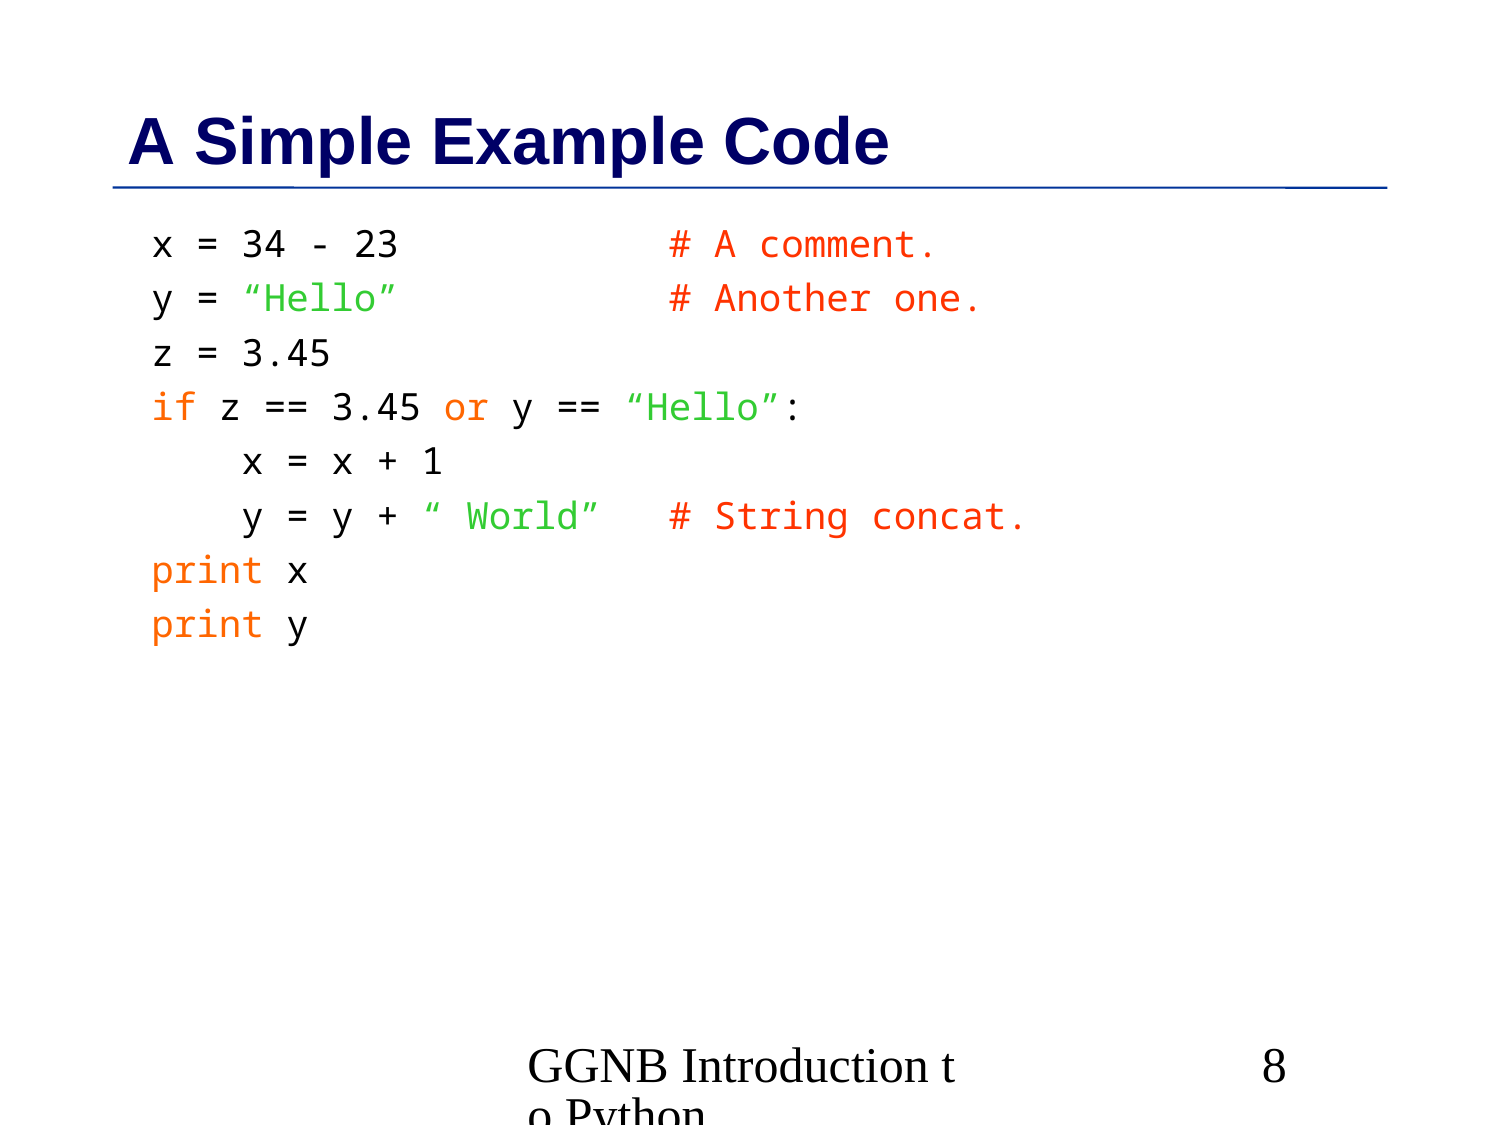

# A Simple Example Code
 x = 34 - 23 # A comment.
 y = “Hello” # Another one.
 z = 3.45
 if z == 3.45 or y == “Hello”:
 x = x + 1
 y = y + “ World” # String concat.
 print x
 print y
8
GGNB Introduction to Python